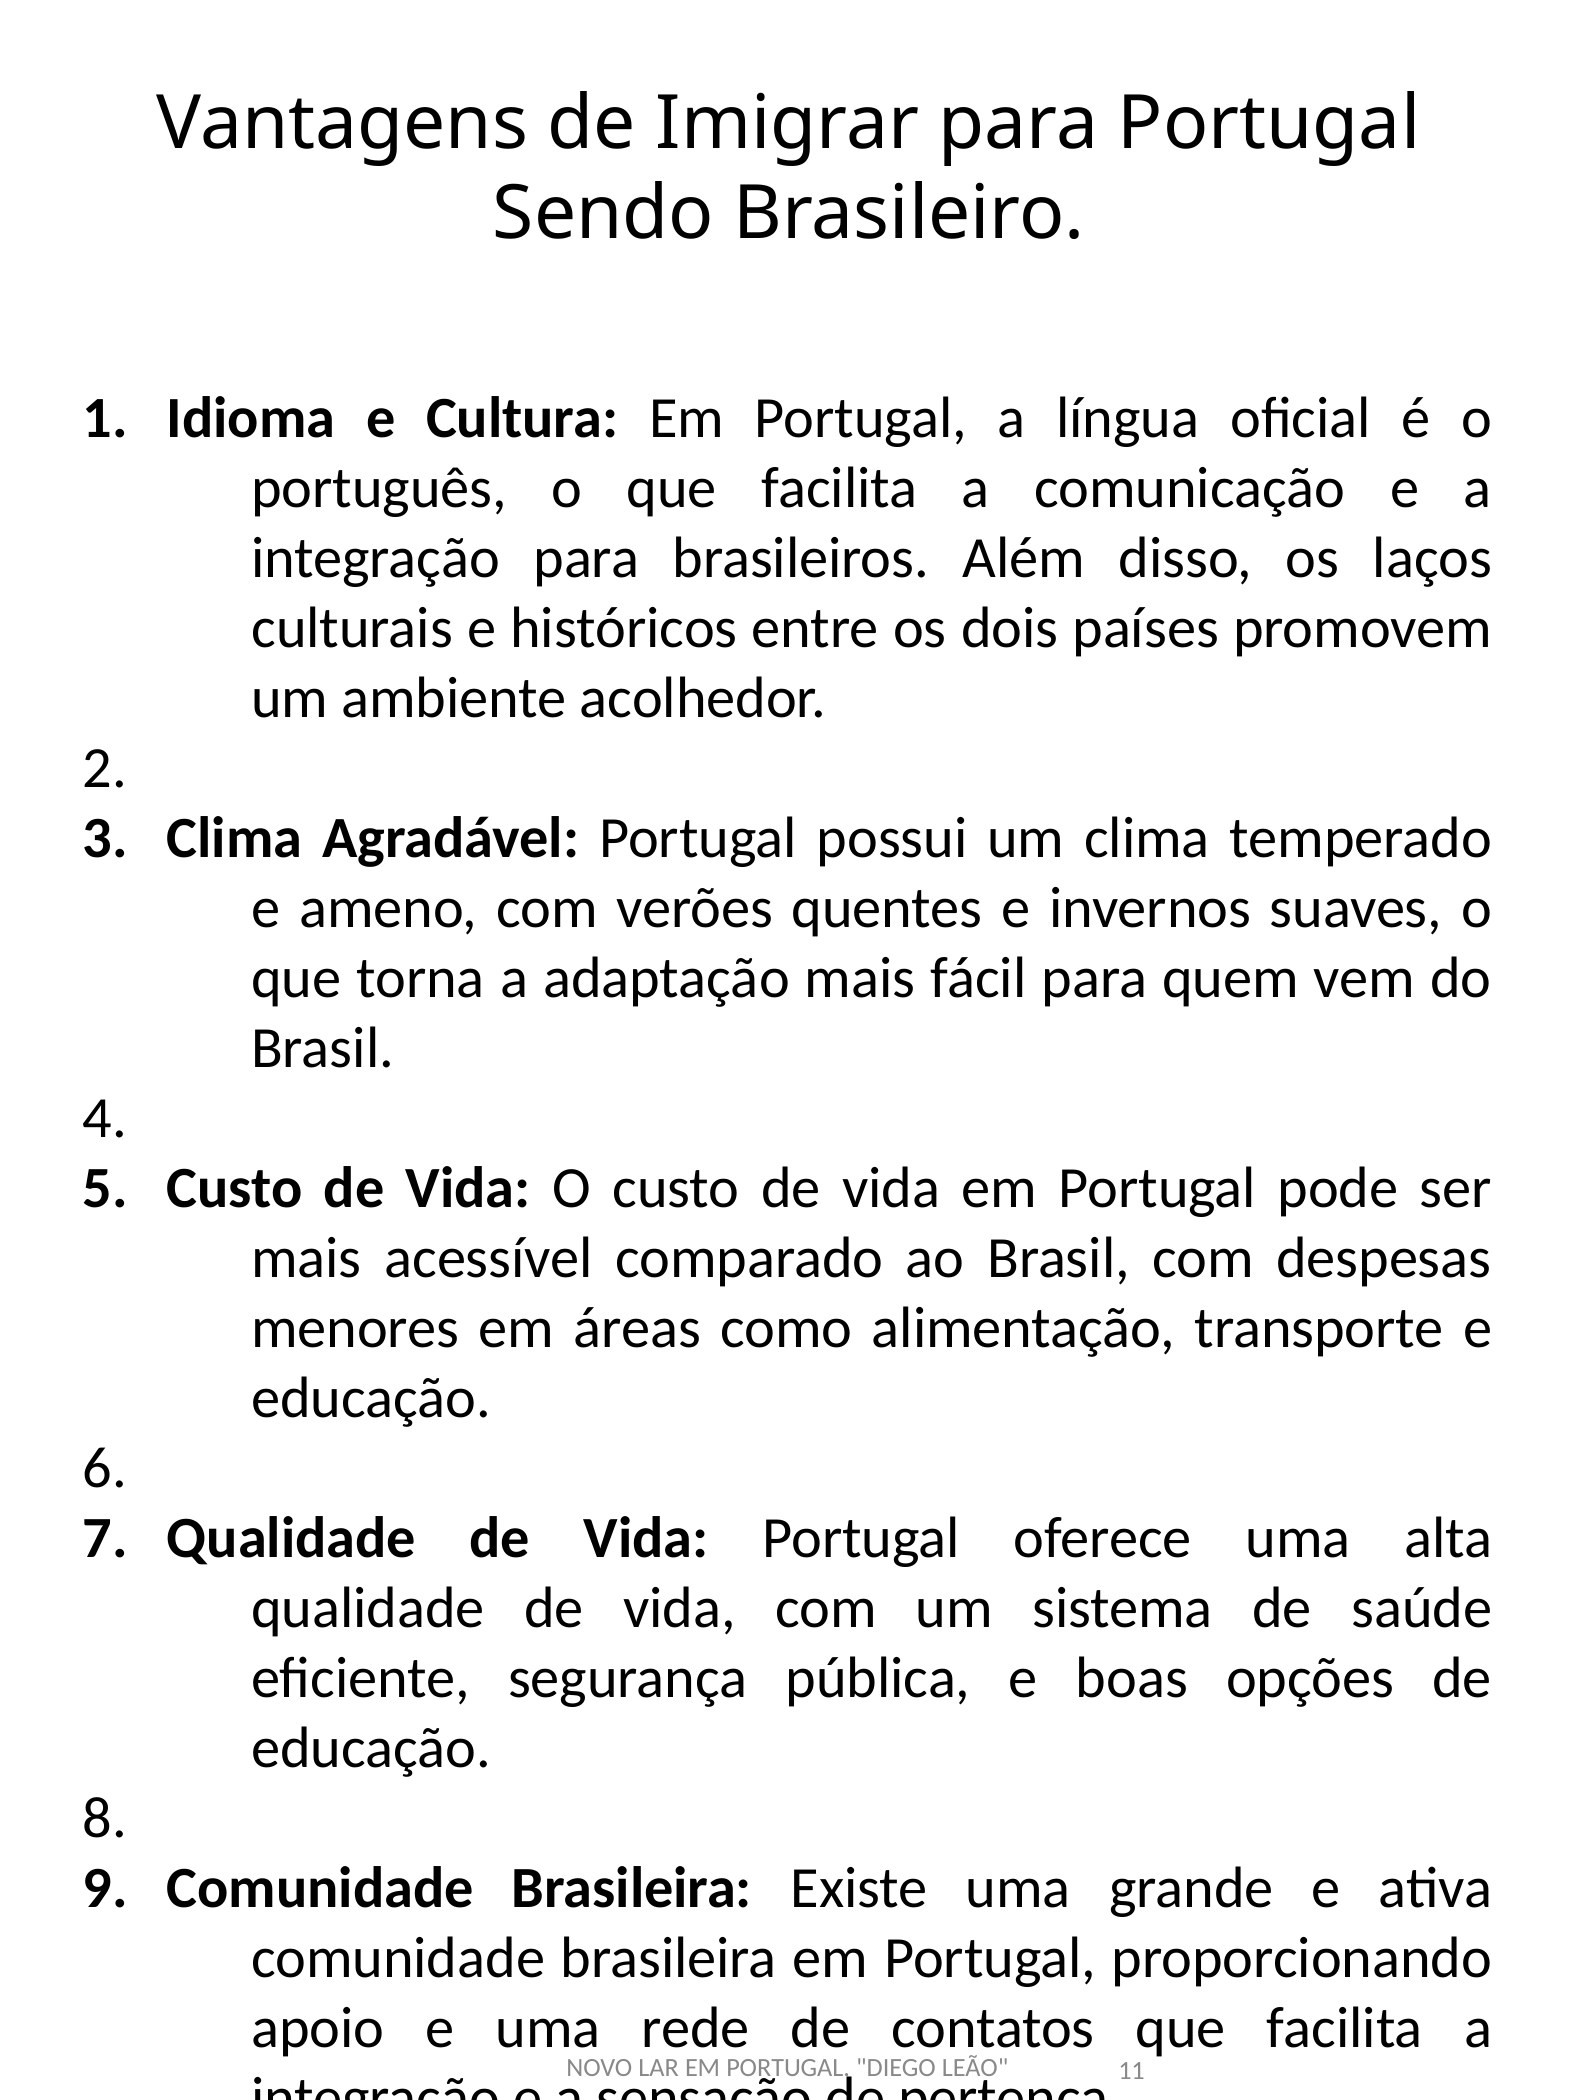

Vantagens de Imigrar para Portugal Sendo Brasileiro.
Idioma e Cultura: Em Portugal, a língua oficial é o português, o que facilita a comunicação e a integração para brasileiros. Além disso, os laços culturais e históricos entre os dois países promovem um ambiente acolhedor.
Clima Agradável: Portugal possui um clima temperado e ameno, com verões quentes e invernos suaves, o que torna a adaptação mais fácil para quem vem do Brasil.
Custo de Vida: O custo de vida em Portugal pode ser mais acessível comparado ao Brasil, com despesas menores em áreas como alimentação, transporte e educação.
Qualidade de Vida: Portugal oferece uma alta qualidade de vida, com um sistema de saúde eficiente, segurança pública, e boas opções de educação.
Comunidade Brasileira: Existe uma grande e ativa comunidade brasileira em Portugal, proporcionando apoio e uma rede de contatos que facilita a integração e a sensação de pertença.
NOVO LAR EM PORTUGAL. "DIEGO LEÃO"